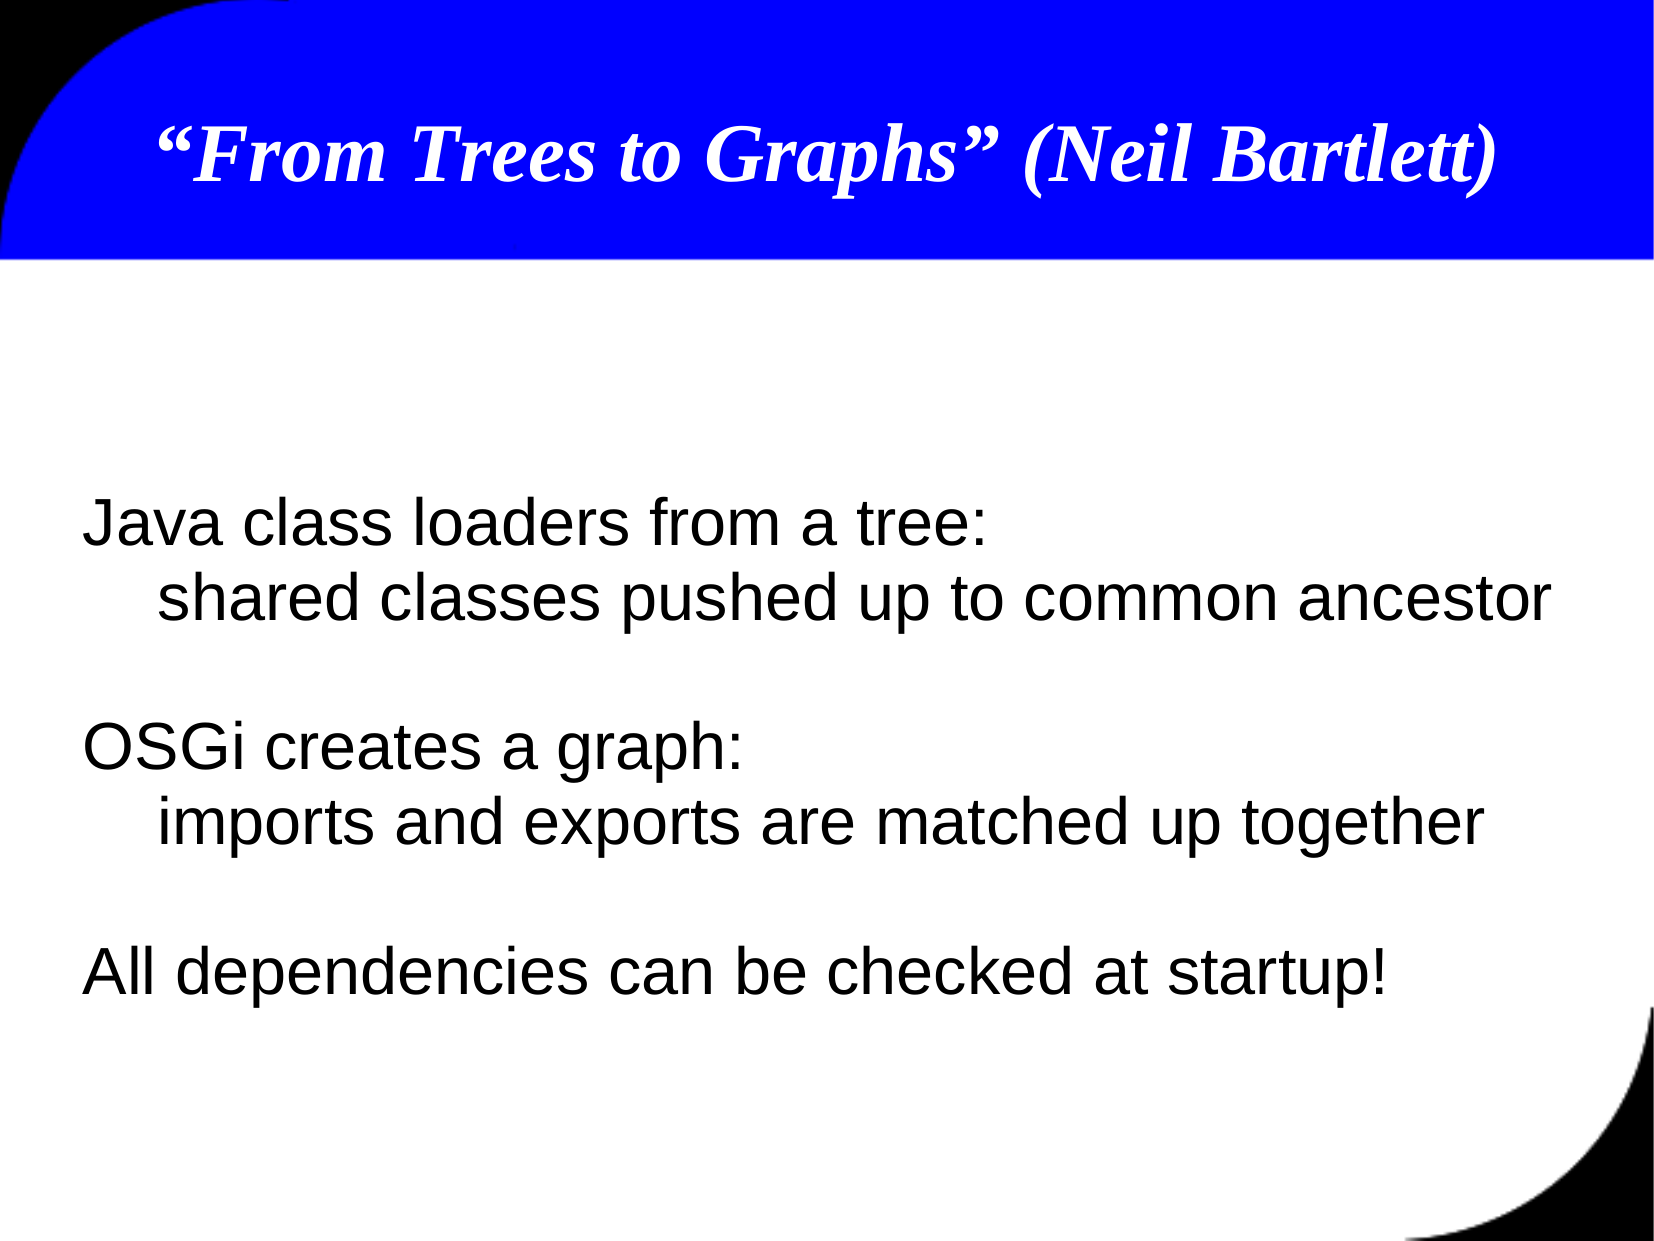

# “From Trees to Graphs” (Neil Bartlett)
Java class loaders from a tree:
	shared classes pushed up to common ancestor
OSGi creates a graph:
	imports and exports are matched up together
All dependencies can be checked at startup!